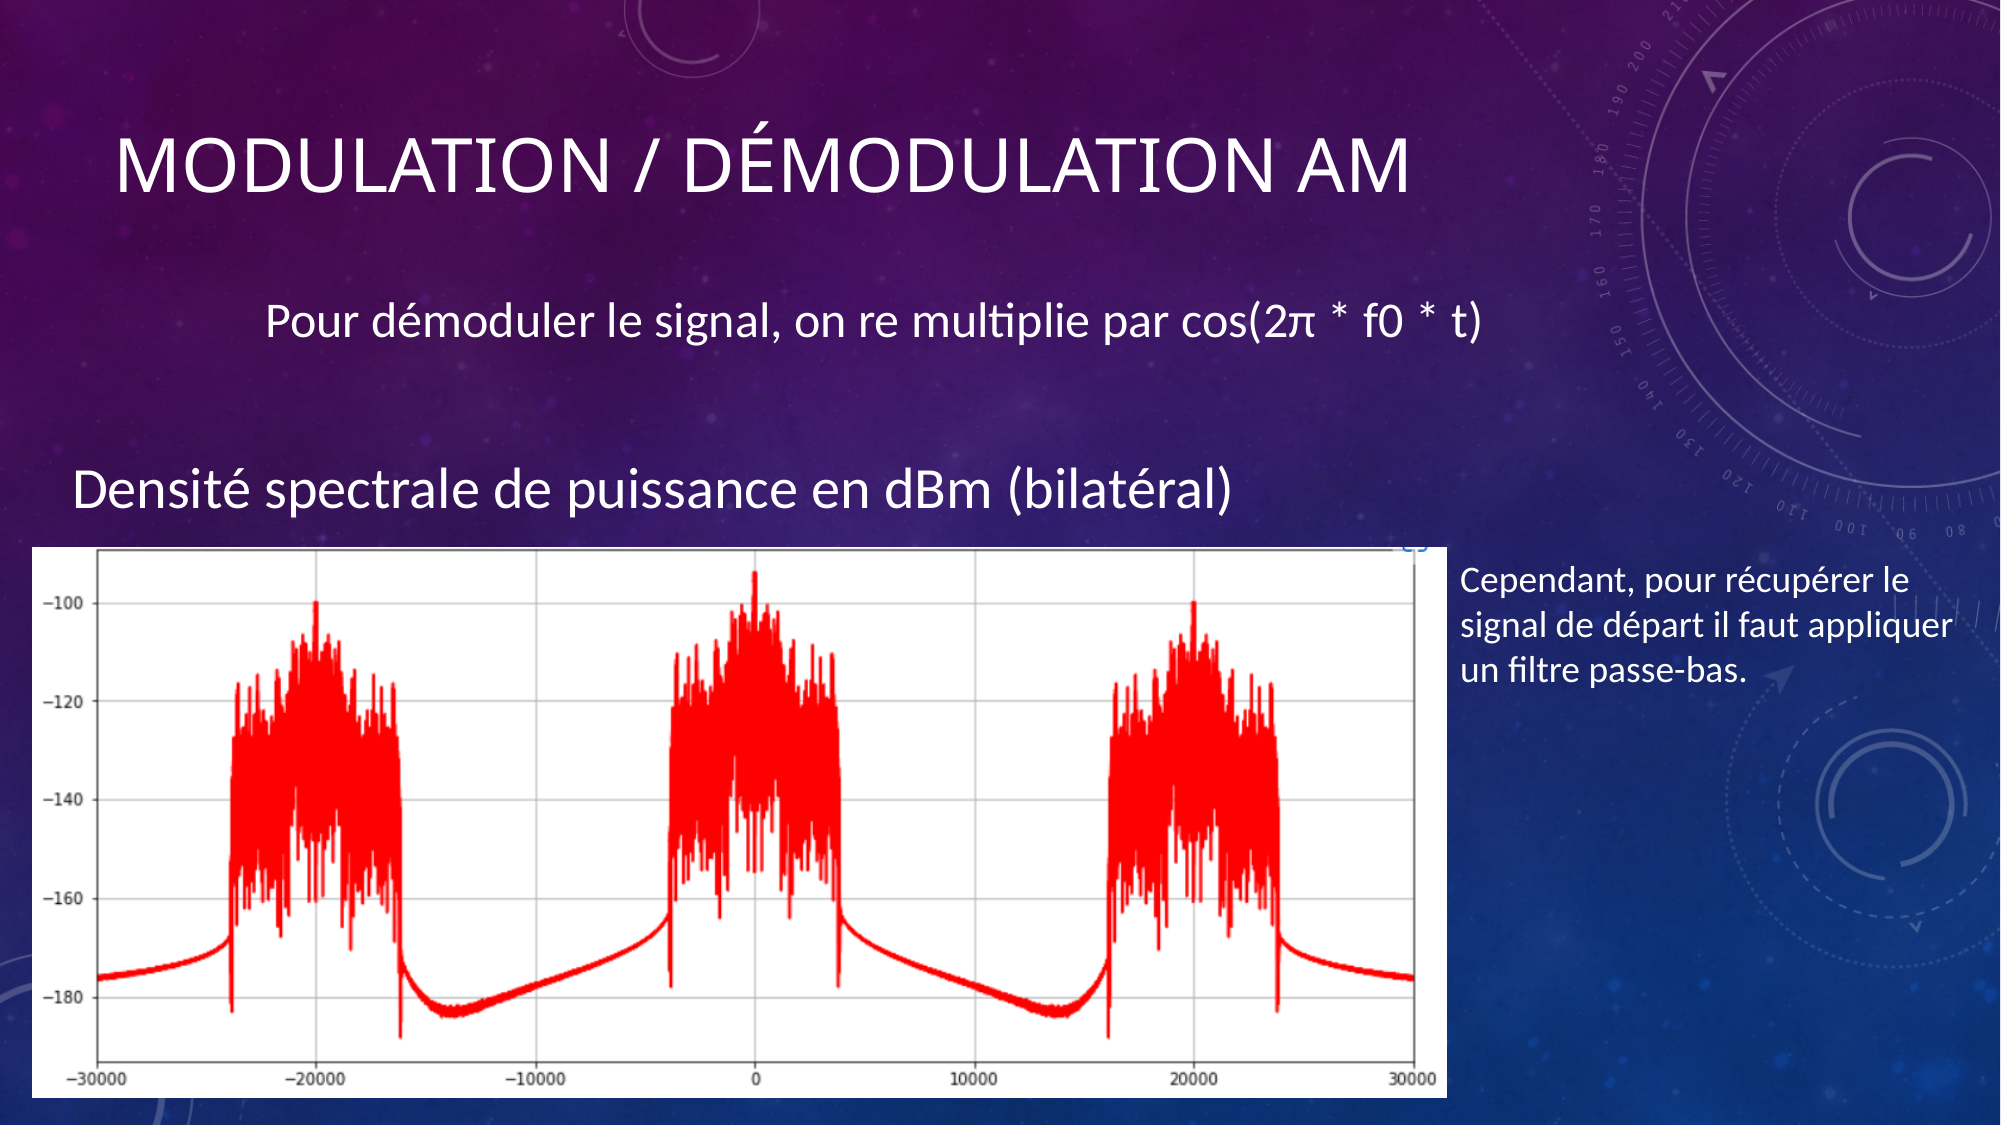

# MODULATION / DÉMODULATION AM
Pour démoduler le signal, on re multiplie par cos(2π * f0 * t)
Densité spectrale de puissance en dBm (bilatéral)
Cependant, pour récupérer le signal de départ il faut appliquer un filtre passe-bas.